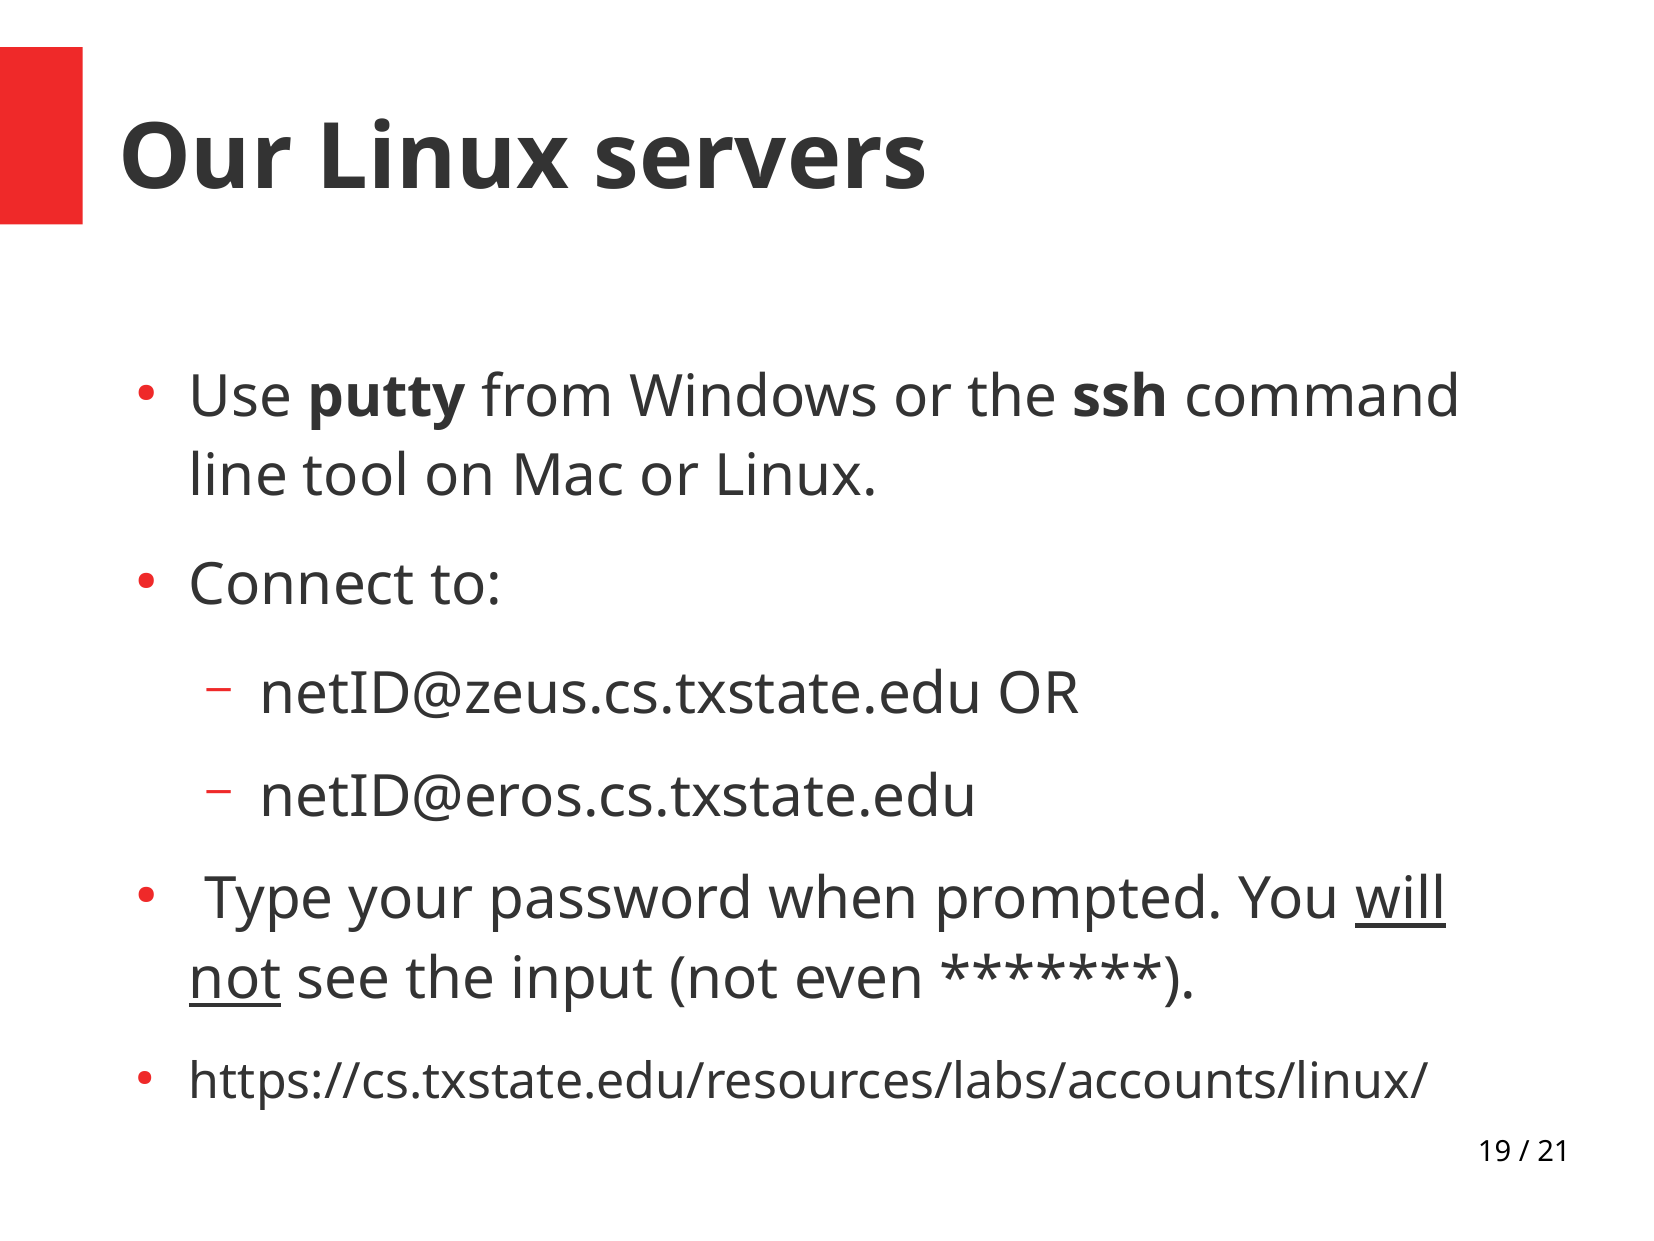

# Our Linux servers
Use putty from Windows or the ssh command line tool on Mac or Linux.
Connect to:
netID@zeus.cs.txstate.edu OR
netID@eros.cs.txstate.edu
 Type your password when prompted. You will not see the input (not even *******).
https://cs.txstate.edu/resources/labs/accounts/linux/
19